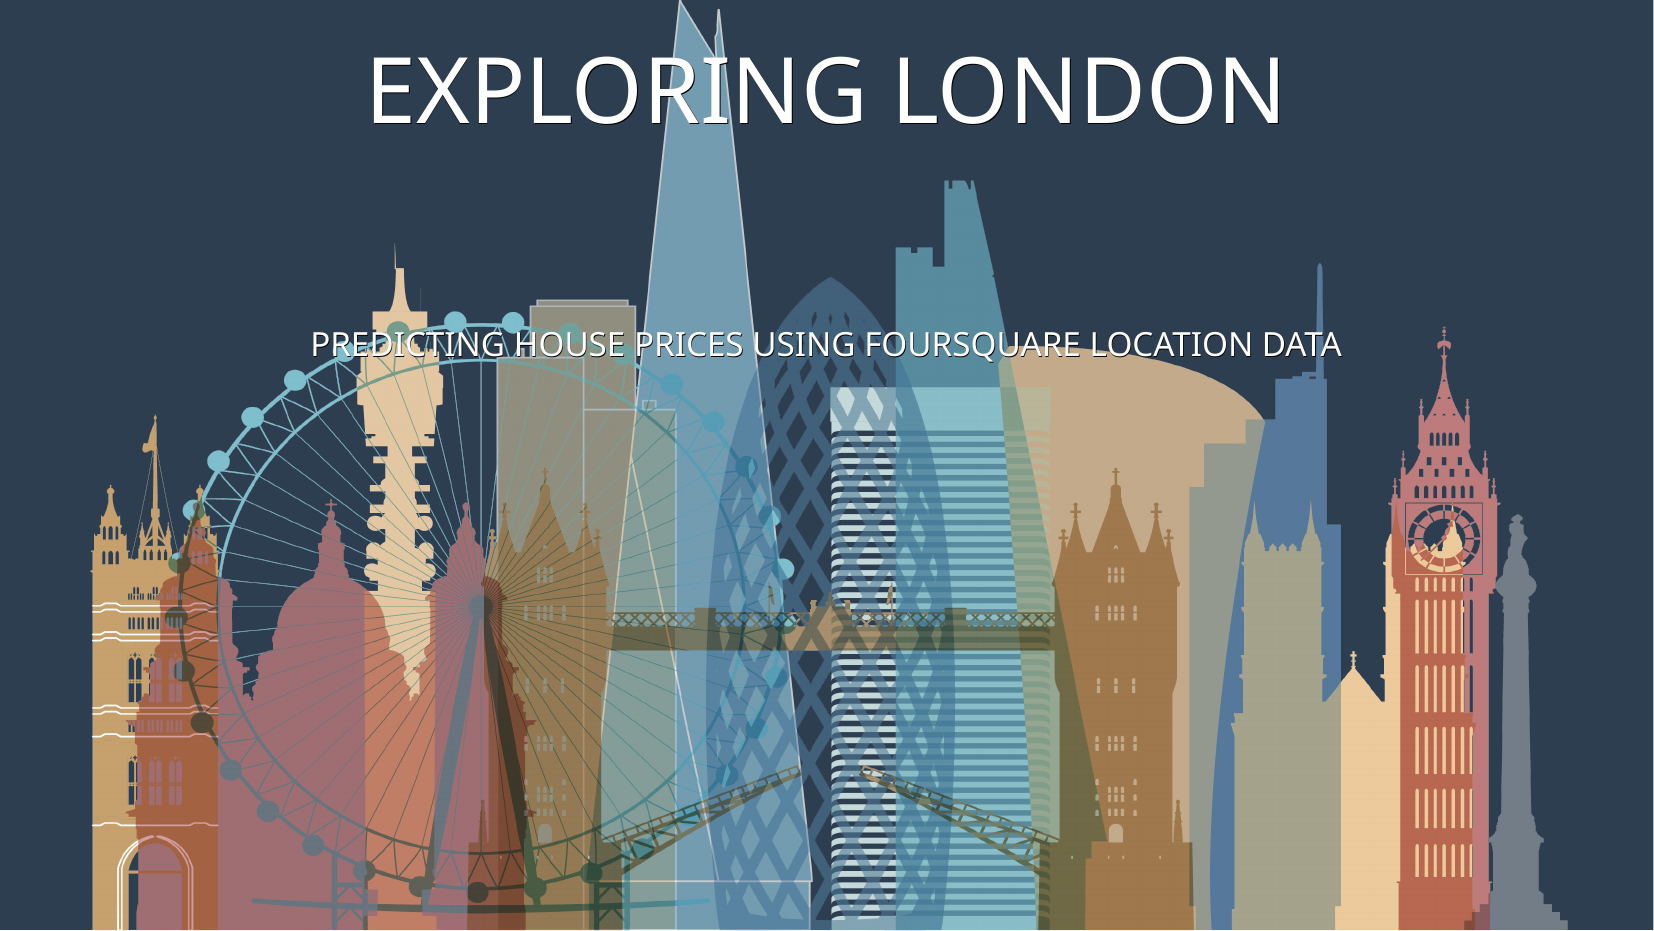

# EXPLORING LONDON PREDICTING HOUSE PRICES USING FOURSQUARE LOCATION DATA